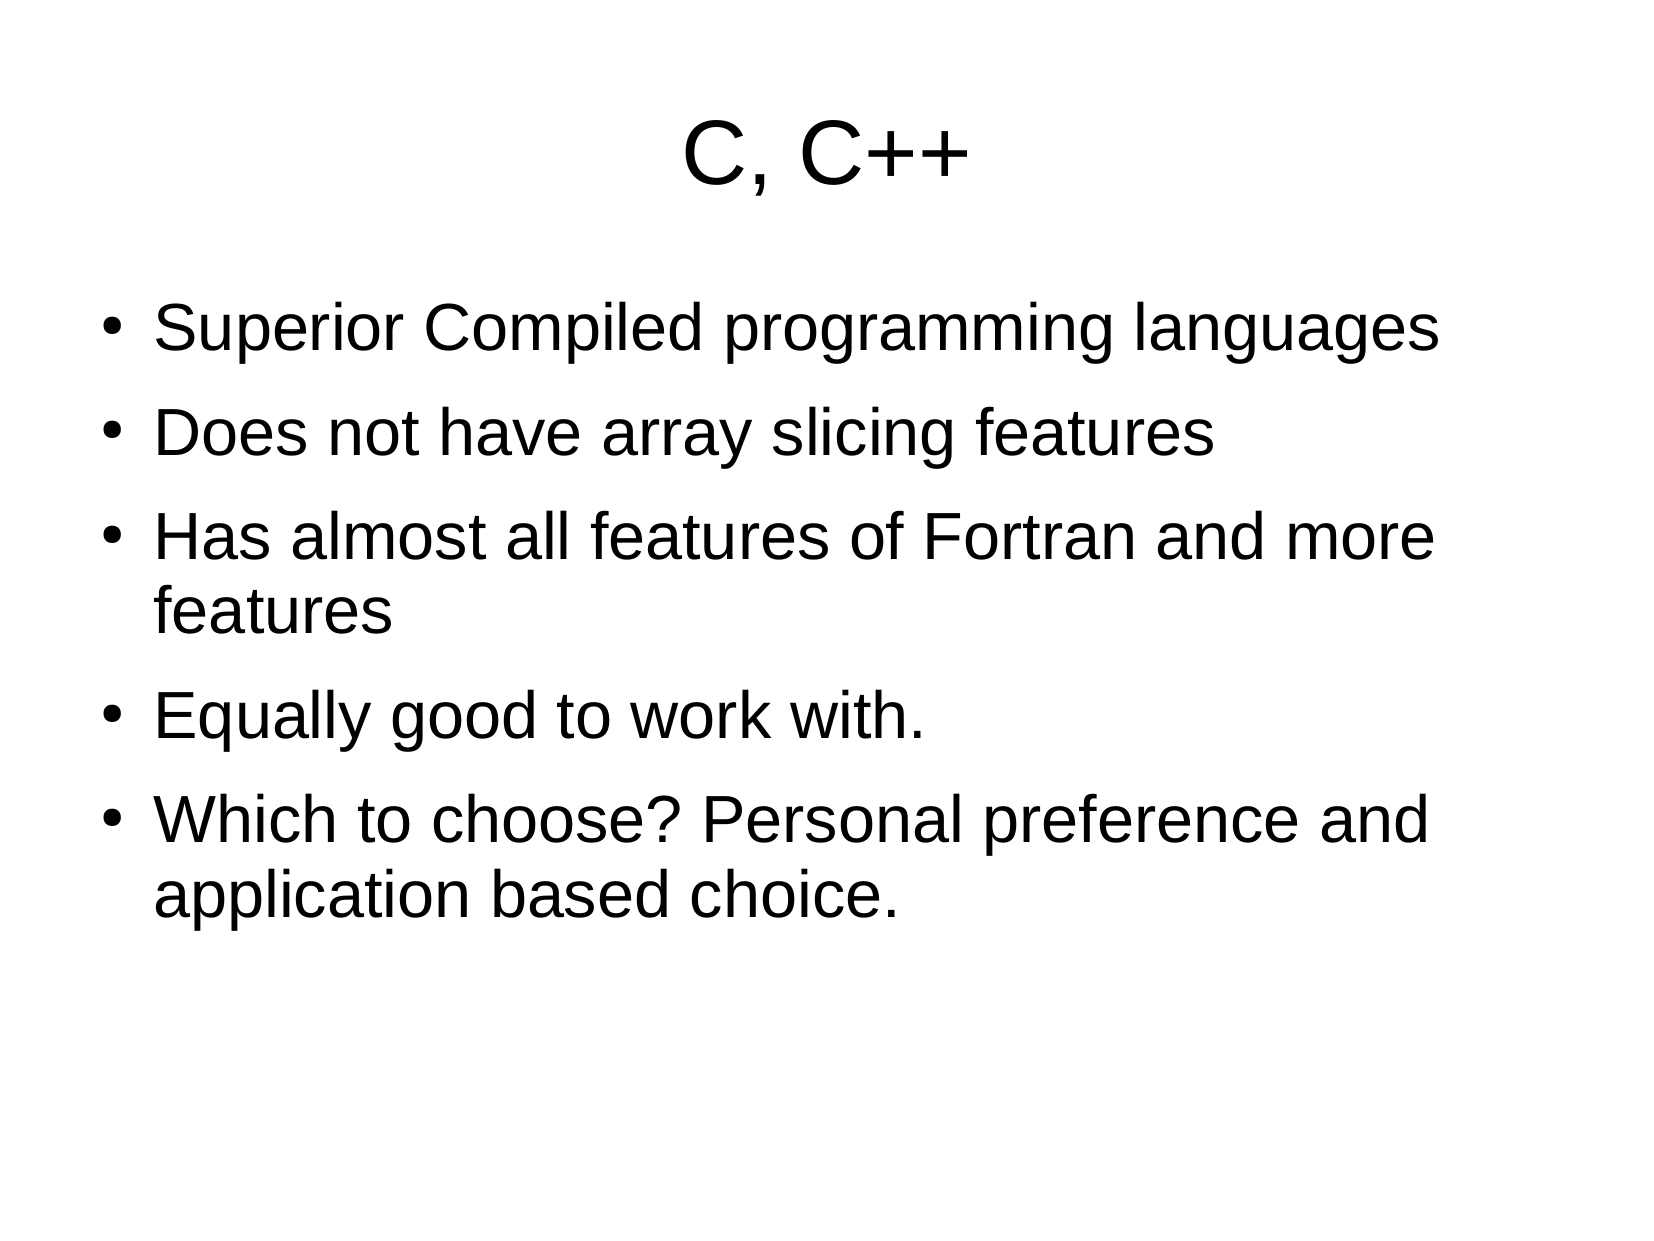

# C, C++
Superior Compiled programming languages
Does not have array slicing features
Has almost all features of Fortran and more features
Equally good to work with.
Which to choose? Personal preference and application based choice.